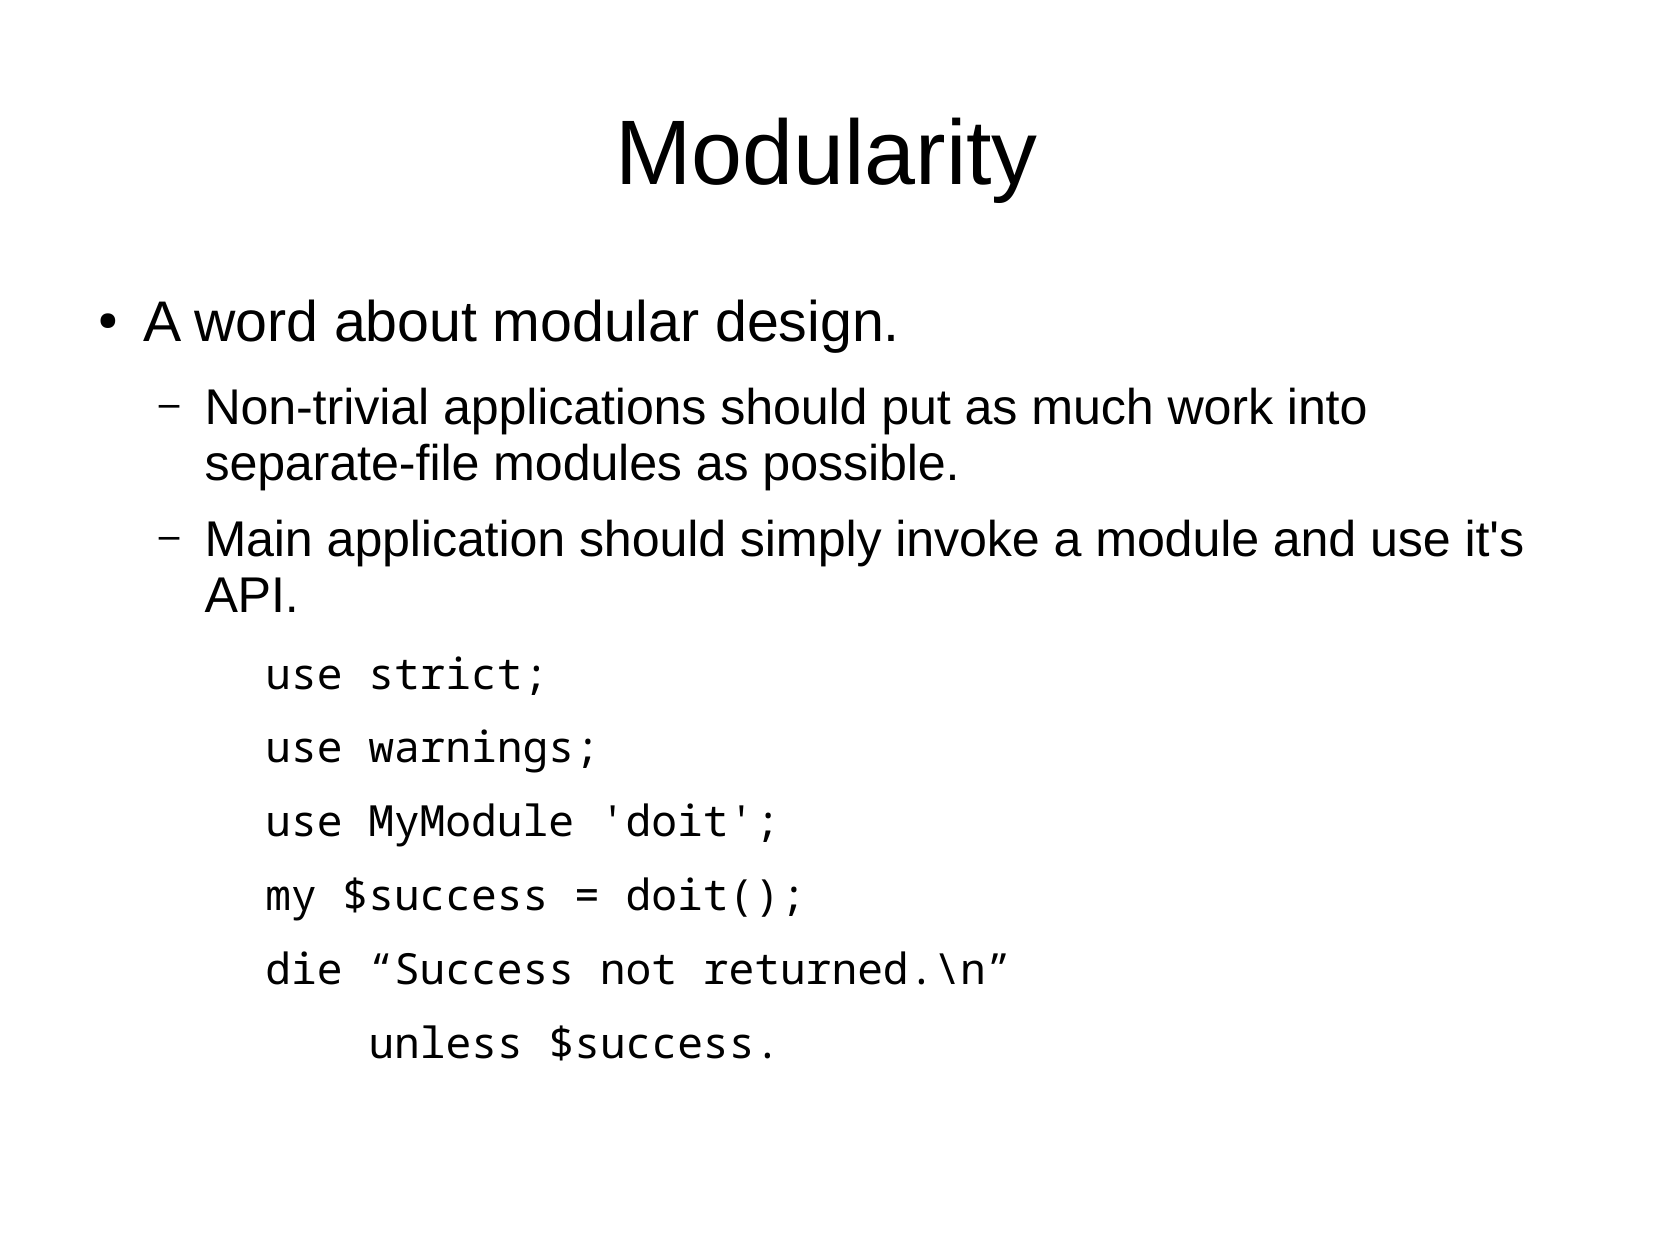

# Modularity
A word about modular design.
Non-trivial applications should put as much work into separate-file modules as possible.
Main application should simply invoke a module and use it's API.
use strict;
use warnings;
use MyModule 'doit';
my $success = doit();
die “Success not returned.\n”
 unless $success.